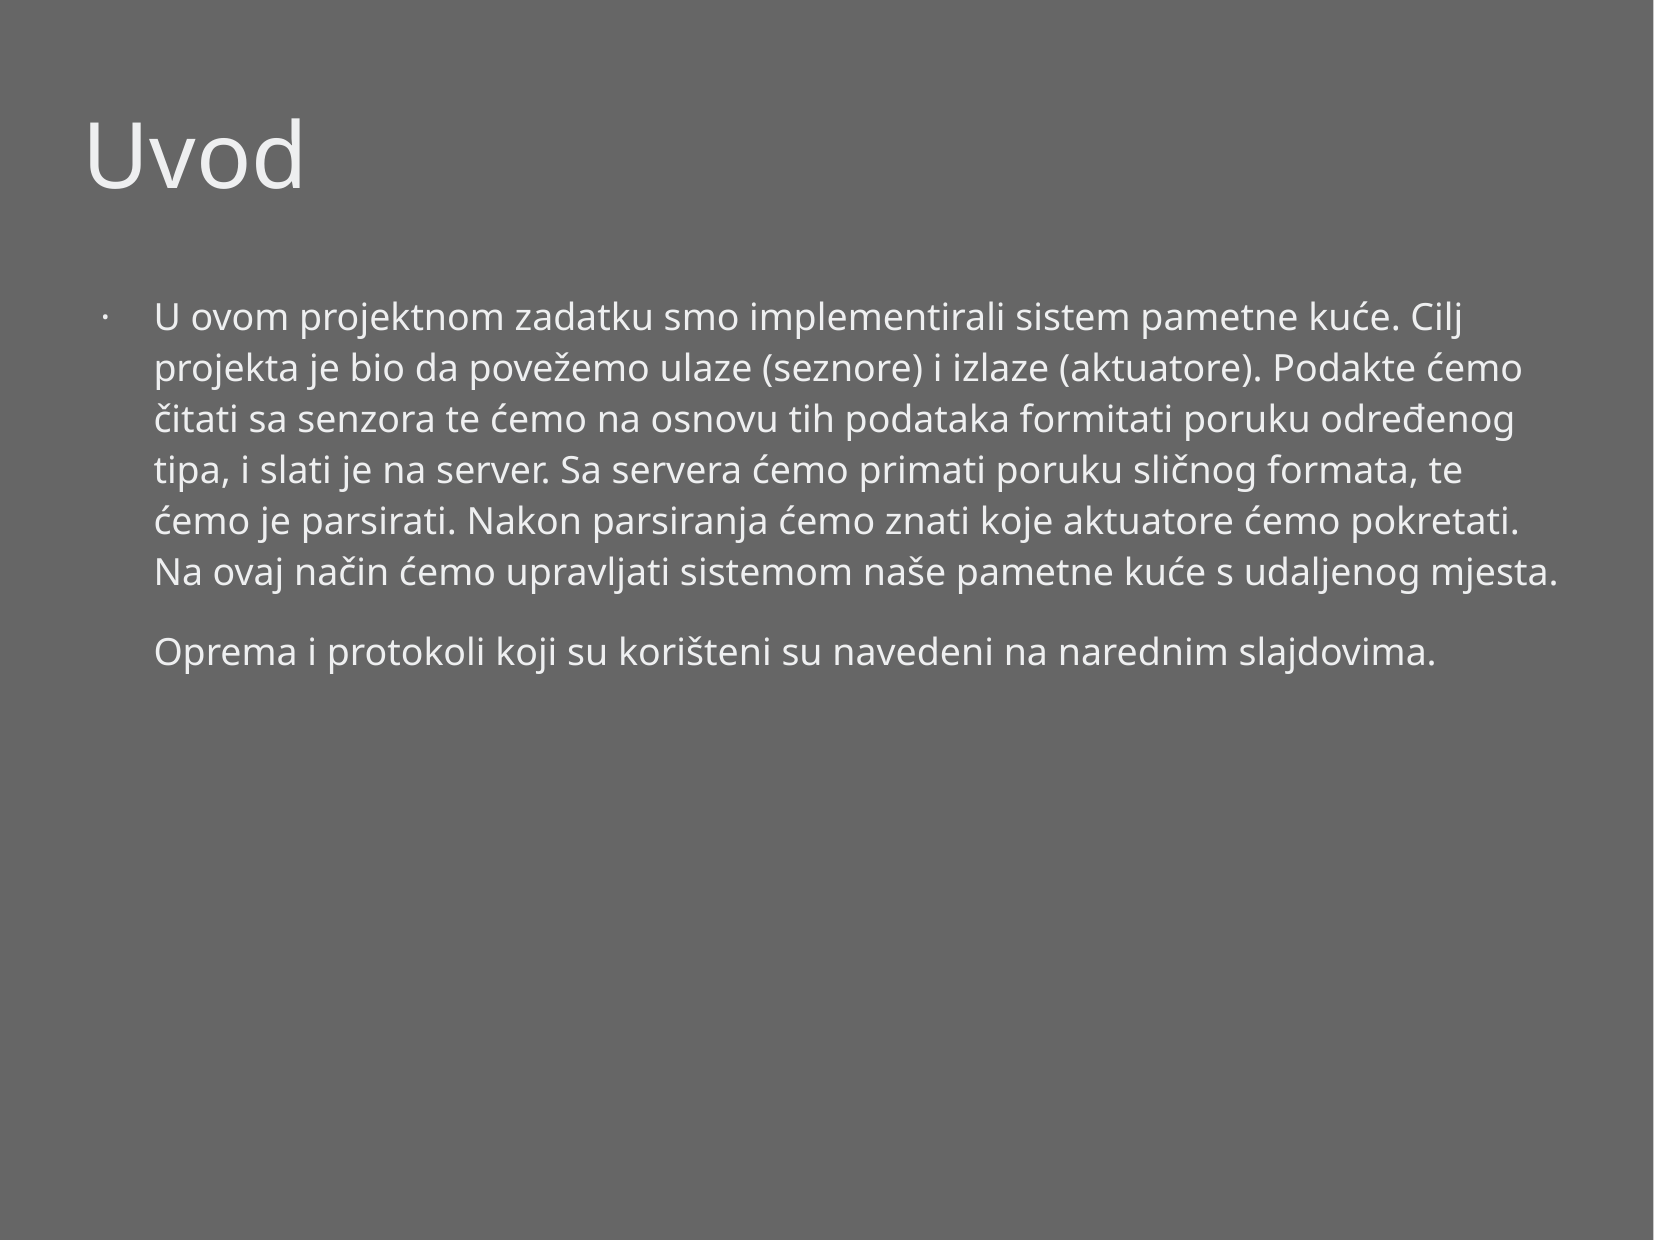

# Uvod
U ovom projektnom zadatku smo implementirali sistem pametne kuće. Cilj projekta je bio da povežemo ulaze (seznore) i izlaze (aktuatore). Podakte ćemo čitati sa senzora te ćemo na osnovu tih podataka formitati poruku određenog tipa, i slati je na server. Sa servera ćemo primati poruku sličnog formata, te ćemo je parsirati. Nakon parsiranja ćemo znati koje aktuatore ćemo pokretati. Na ovaj način ćemo upravljati sistemom naše pametne kuće s udaljenog mjesta.
Oprema i protokoli koji su korišteni su navedeni na narednim slajdovima.